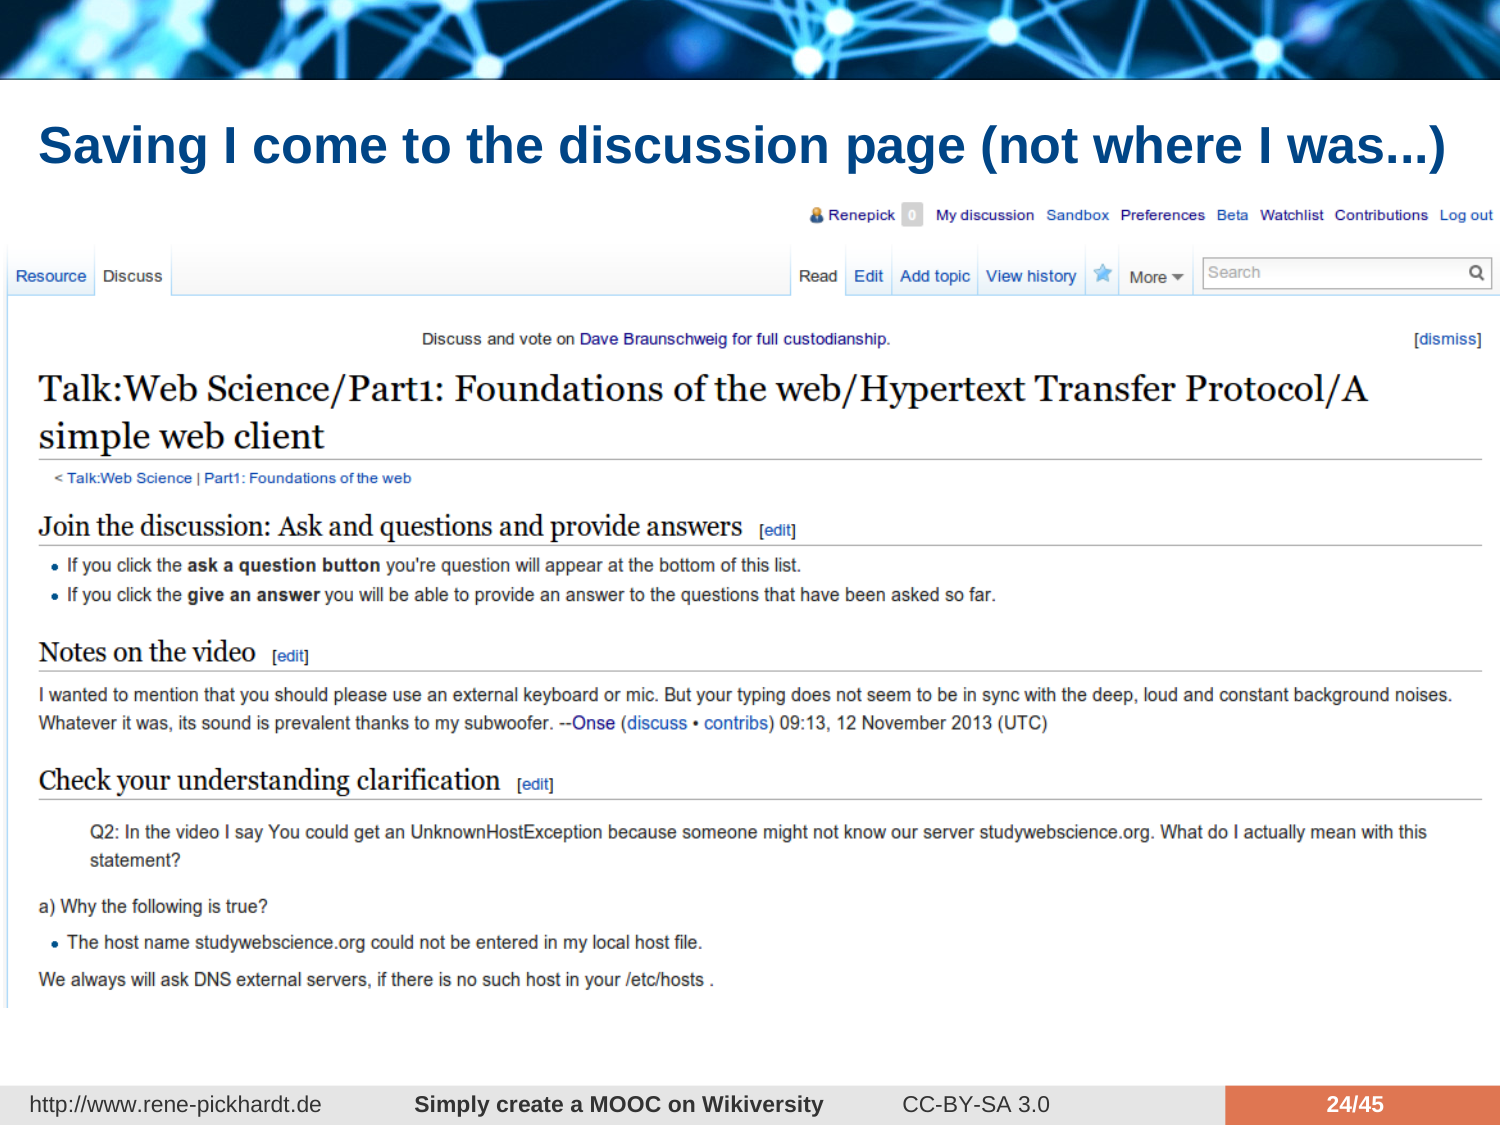

# Saving I come to the discussion page (not where I was...)